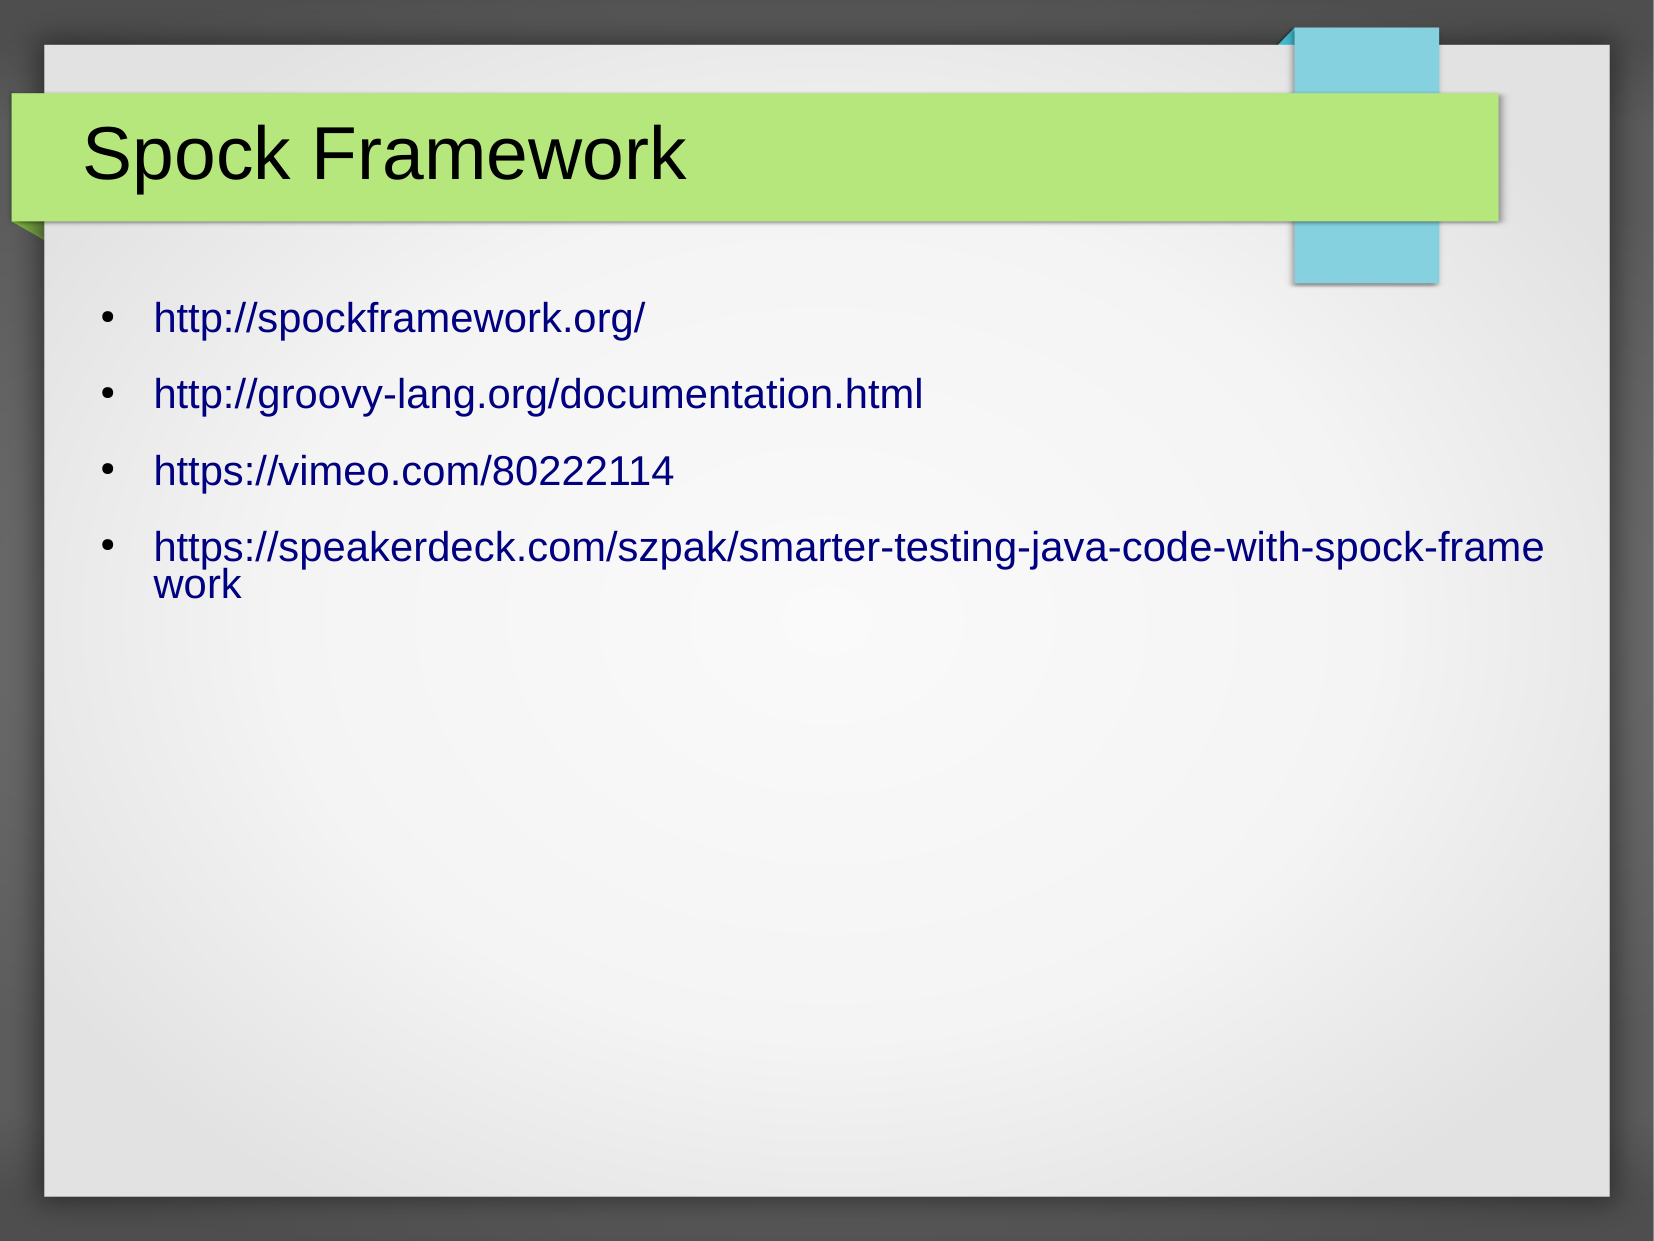

# Spock Framework
http://spockframework.org/
http://groovy-lang.org/documentation.html
https://vimeo.com/80222114
https://speakerdeck.com/szpak/smarter-testing-java-code-with-spock-framework